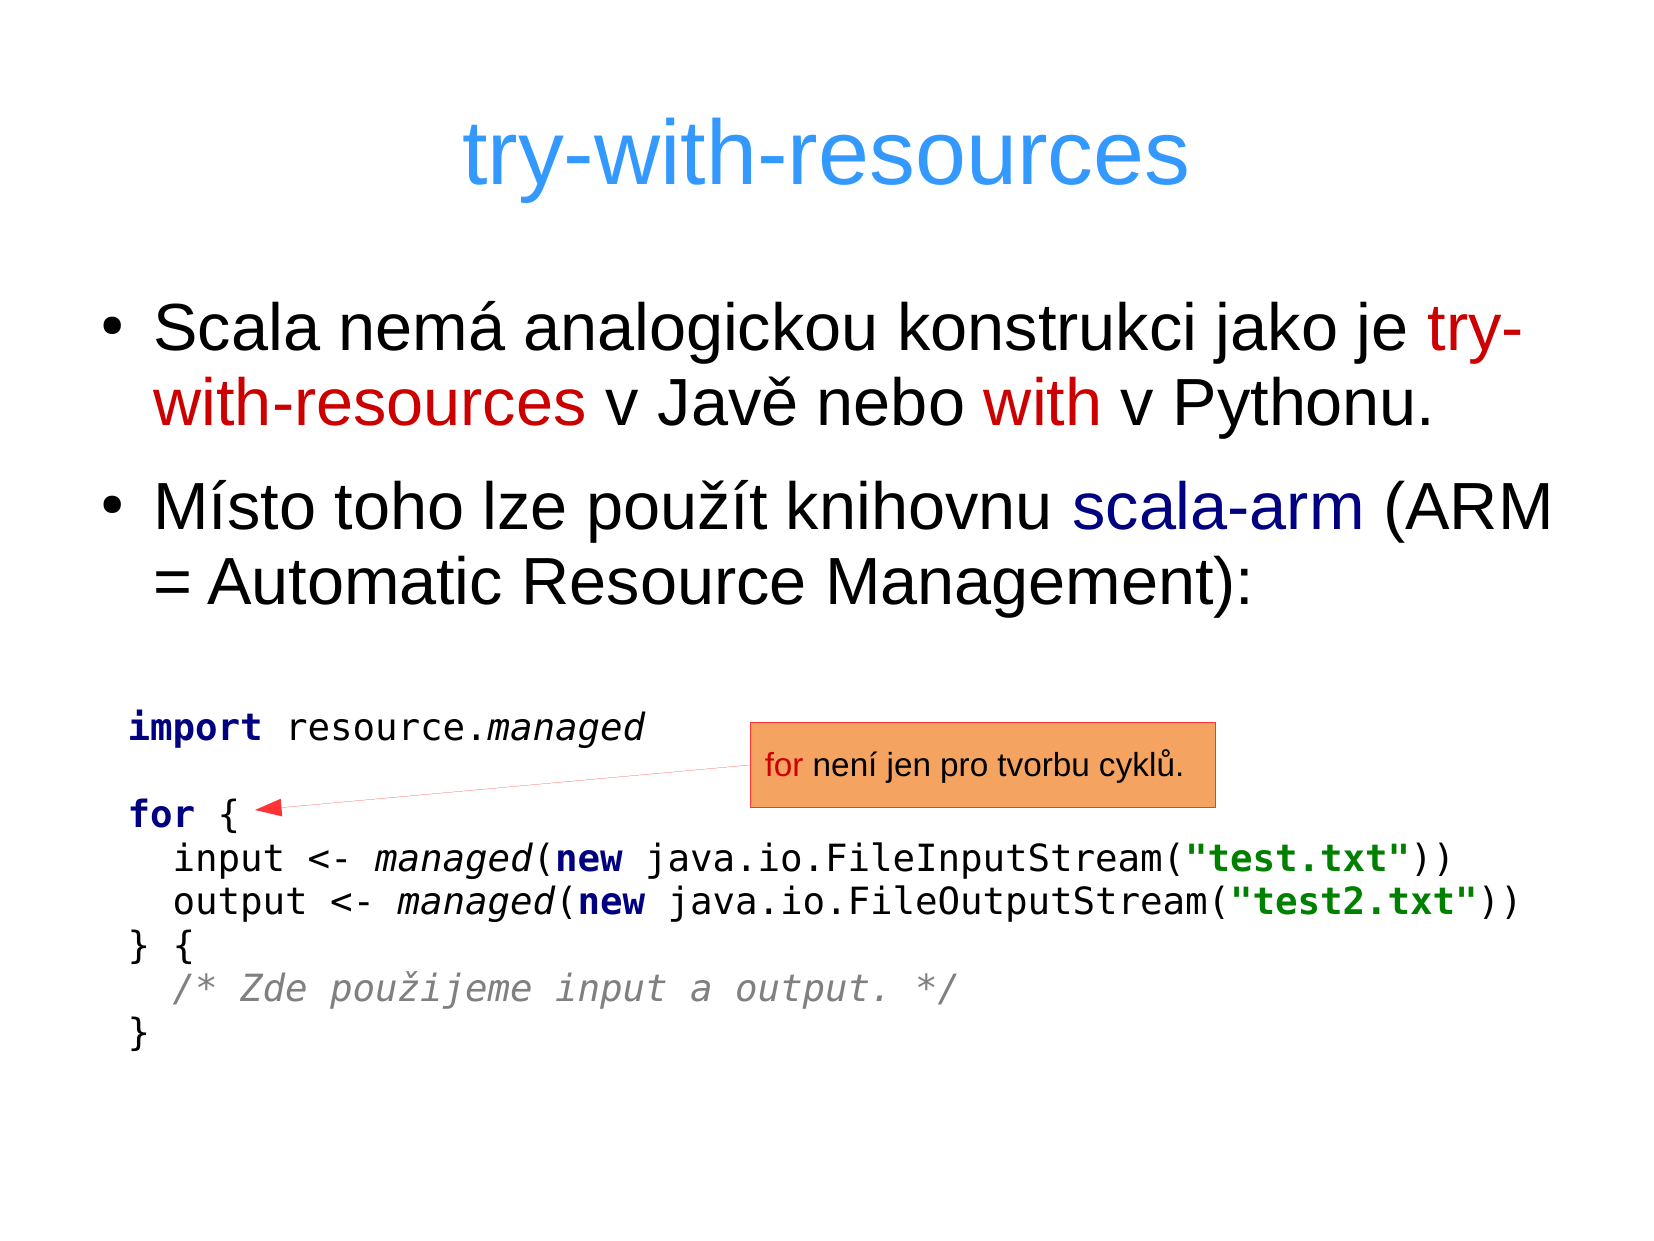

# try-with-resources
Scala nemá analogickou konstrukci jako je try-with-resources v Javě nebo with v Pythonu.
Místo toho lze použít knihovnu scala-arm (ARM = Automatic Resource Management):
import resource.managed
for {
 input <- managed(new java.io.FileInputStream("test.txt"))
 output <- managed(new java.io.FileOutputStream("test2.txt"))
} {
 /* Zde použijeme input a output. */
}
for není jen pro tvorbu cyklů.